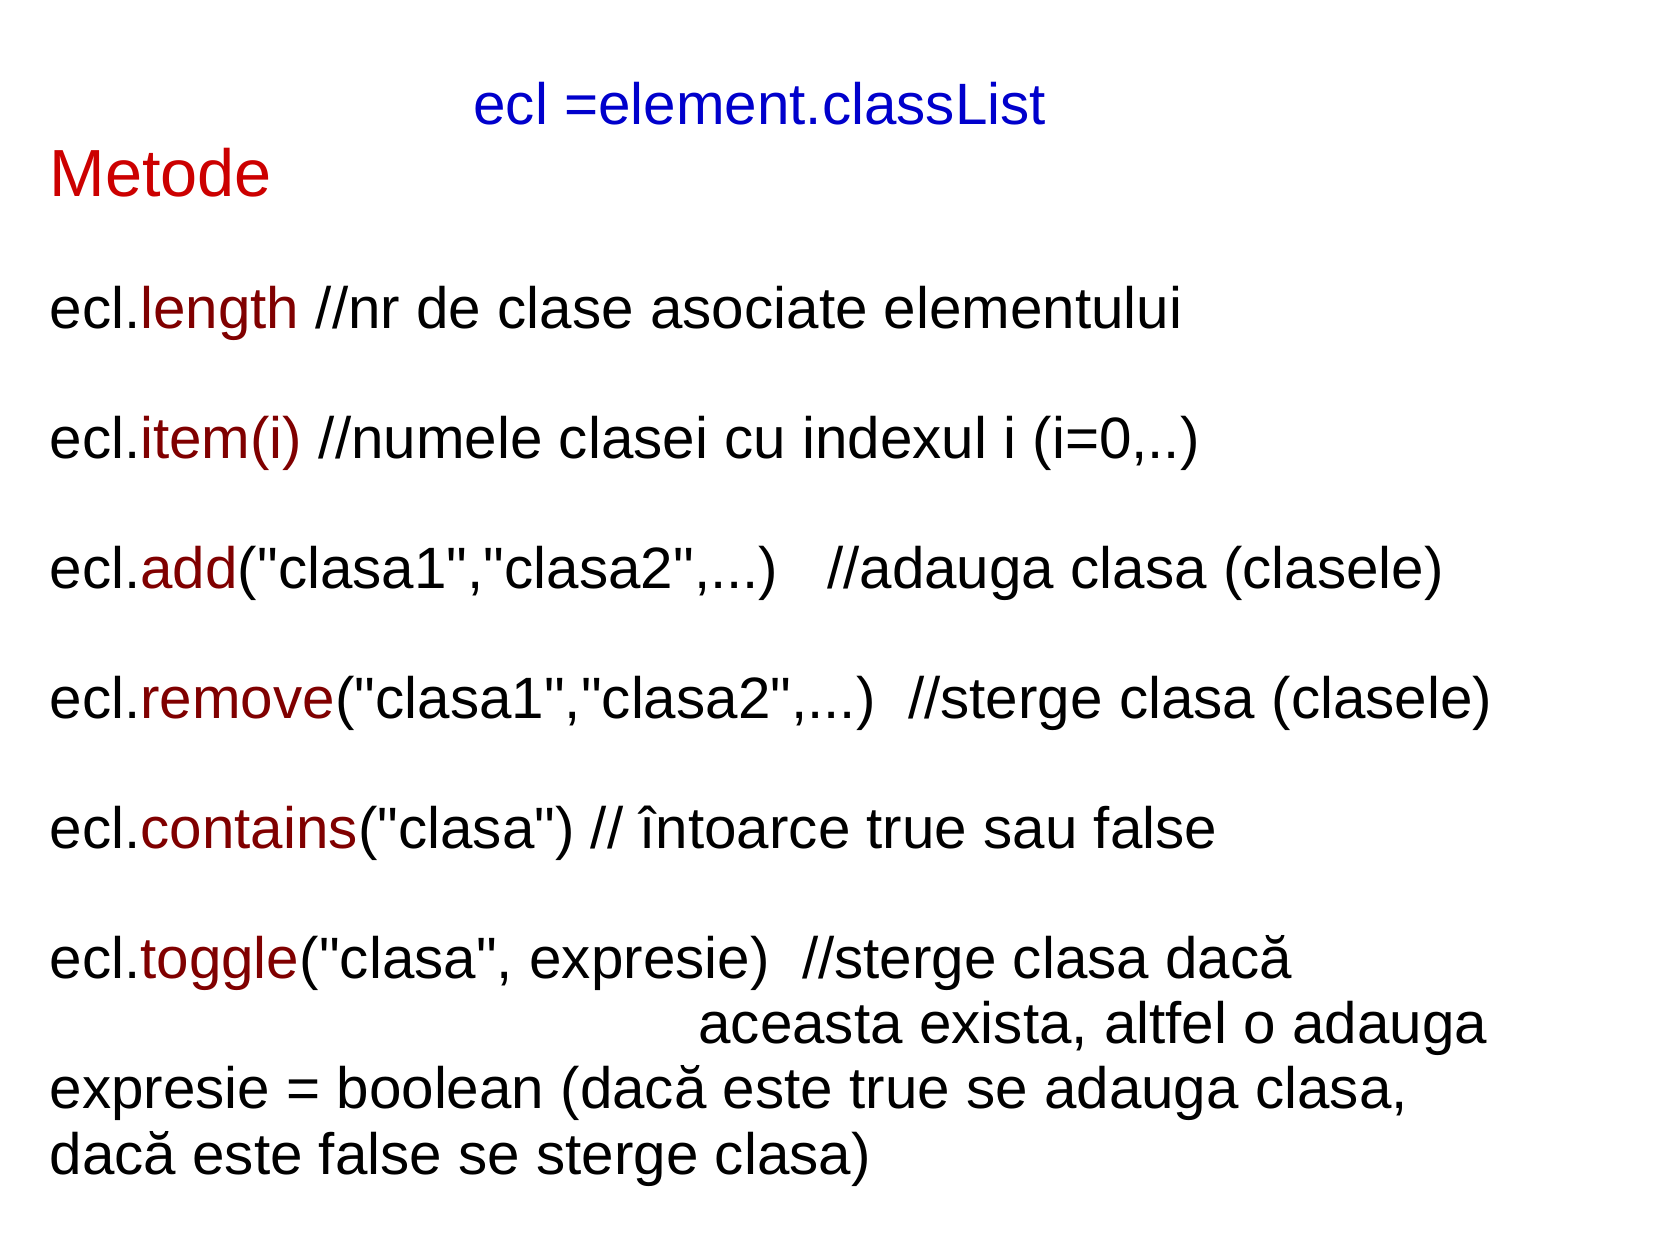

ecl =element.classList
Metode
ecl.length //nr de clase asociate elementului
ecl.item(i) //numele clasei cu indexul i (i=0,..)
ecl.add("clasa1","clasa2",...) //adauga clasa (clasele)
ecl.remove("clasa1","clasa2",...) //sterge clasa (clasele)
ecl.contains("clasa") // întoarce true sau false
ecl.toggle("clasa", expresie) //sterge clasa dacă aceasta exista, altfel o adauga
expresie = boolean (dacă este true se adauga clasa, dacă este false se sterge clasa)